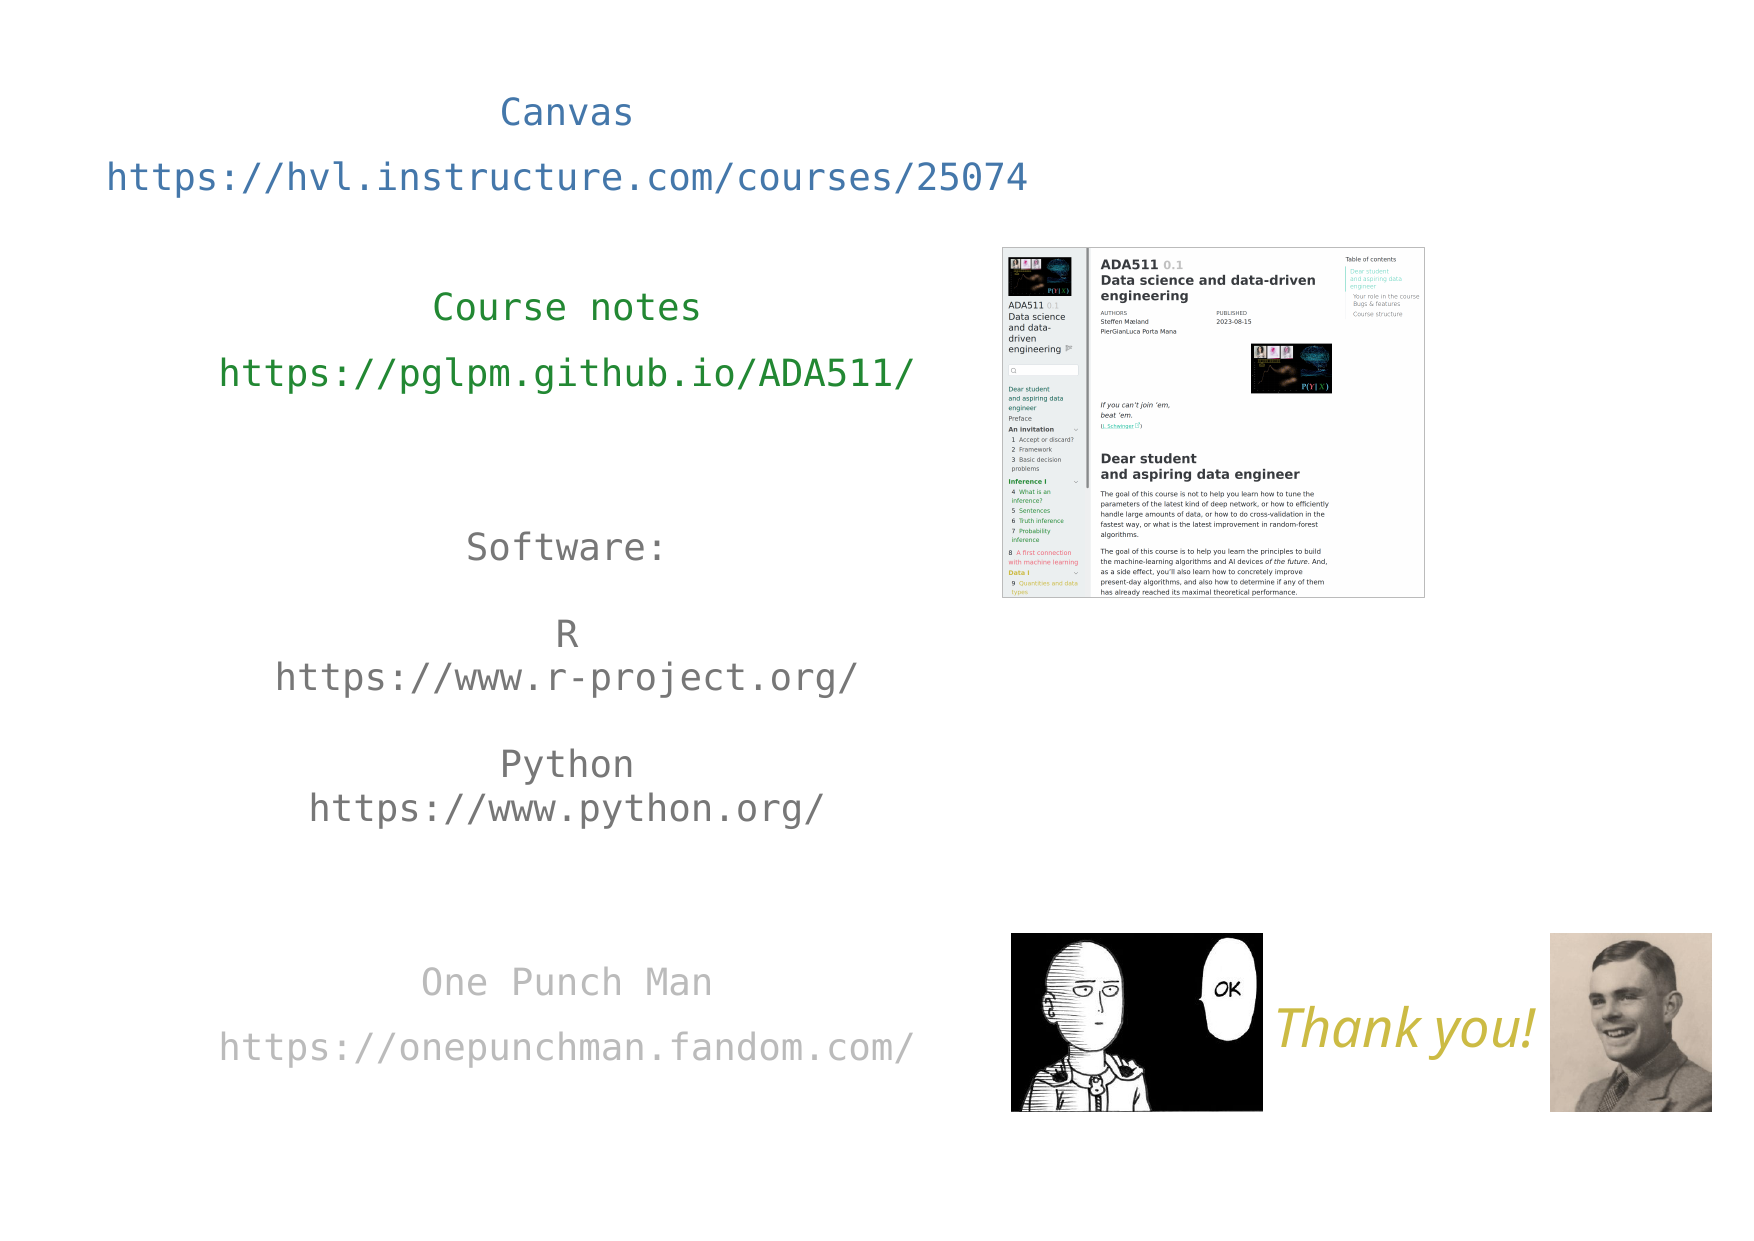

Canvas
https://hvl.instructure.com/courses/25074
Course notes
https://pglpm.github.io/ADA511/
Software:
R
https://www.r-project.org/
Python
https://www.python.org/
One Punch Man
https://onepunchman.fandom.com/
Thank you!